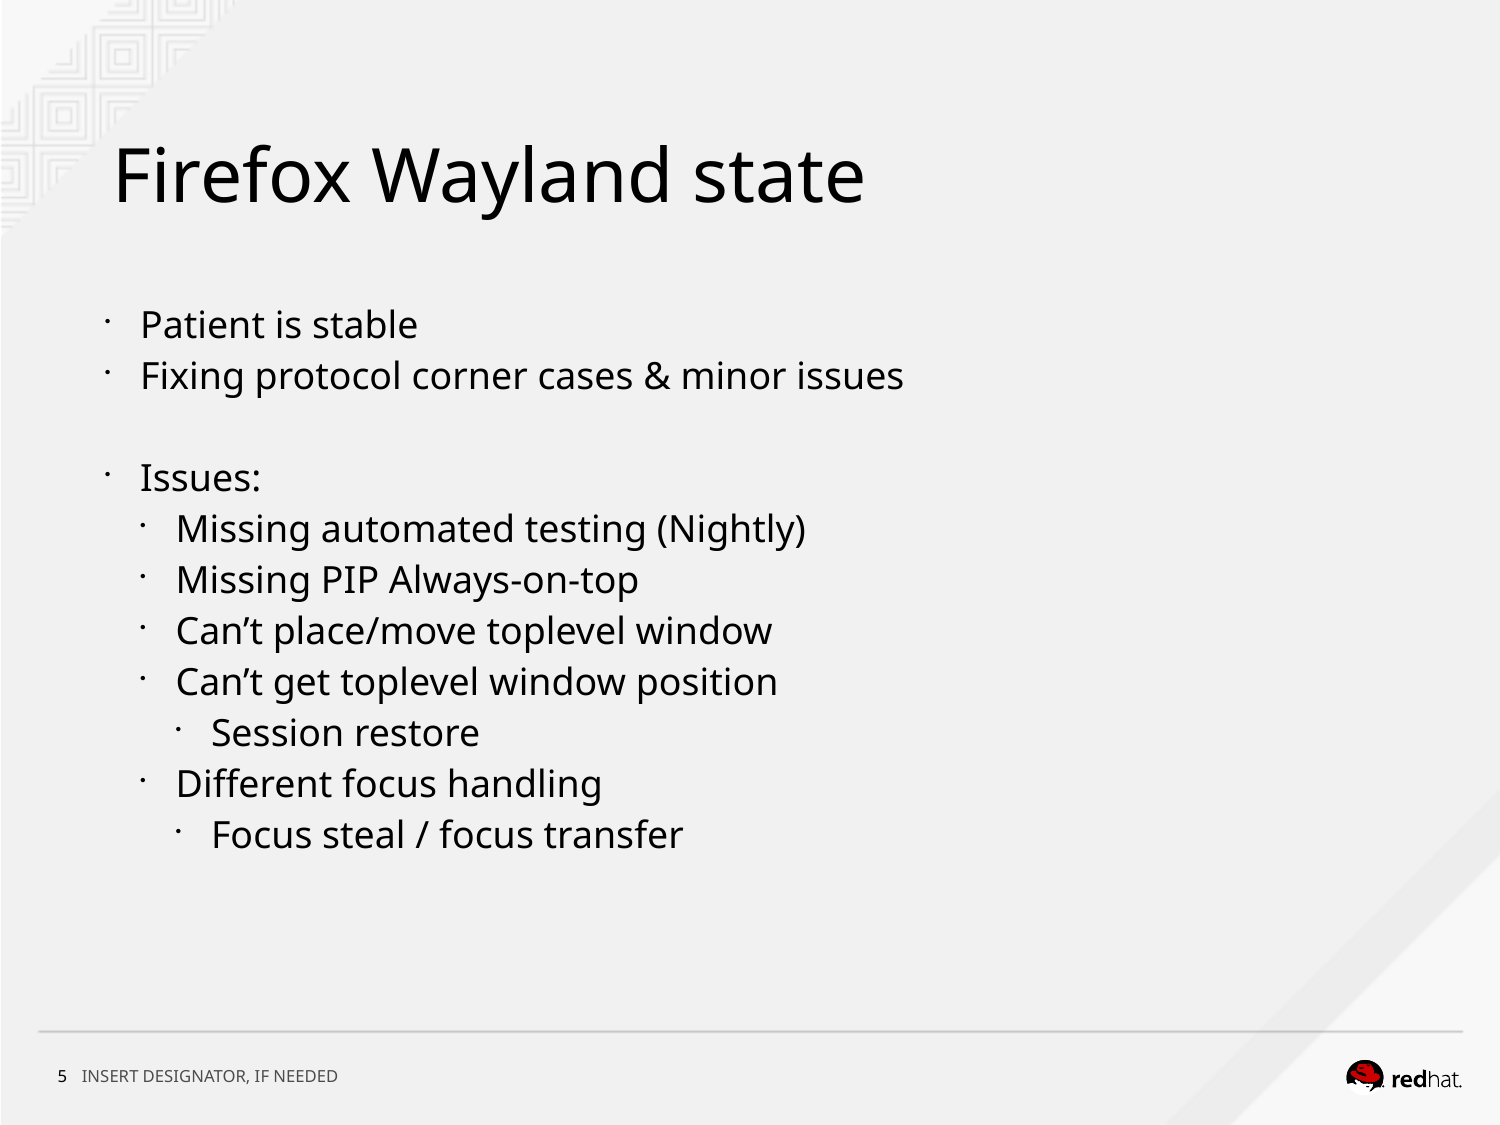

# Firefox Wayland state
Patient is stable
Fixing protocol corner cases & minor issues
Issues:
Missing automated testing (Nightly)
Missing PIP Always-on-top
Can’t place/move toplevel window
Can’t get toplevel window position
Session restore
Different focus handling
Focus steal / focus transfer
5
INSERT DESIGNATOR, IF NEEDED